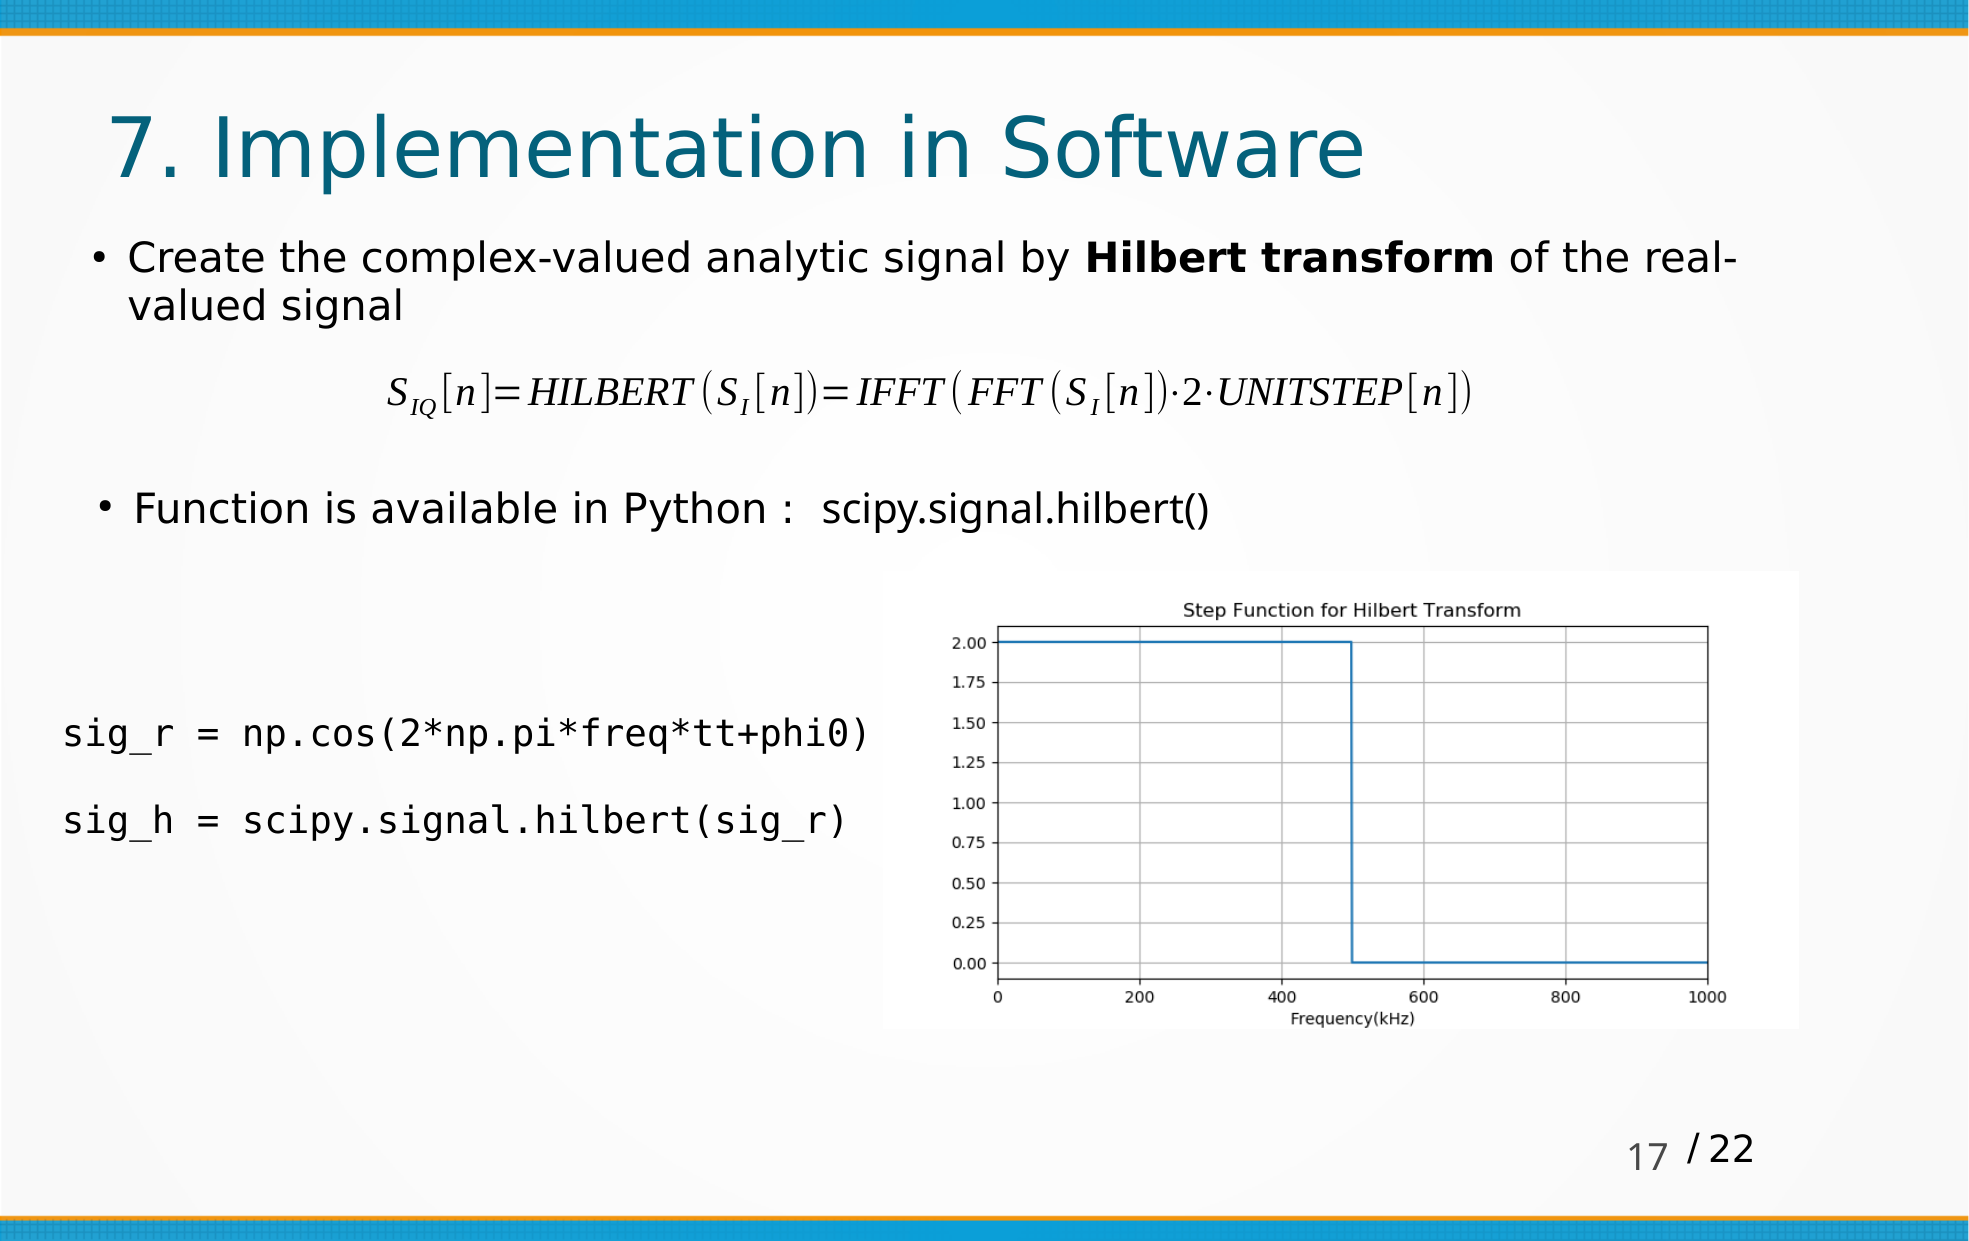

# 7. Implementation in Software
Create the complex-valued analytic signal by Hilbert transform of the real-valued signal
Function is available in Python : scipy.signal.hilbert()
sig_r = np.cos(2*np.pi*freq*tt+phi0)
sig_h = scipy.signal.hilbert(sig_r)
17